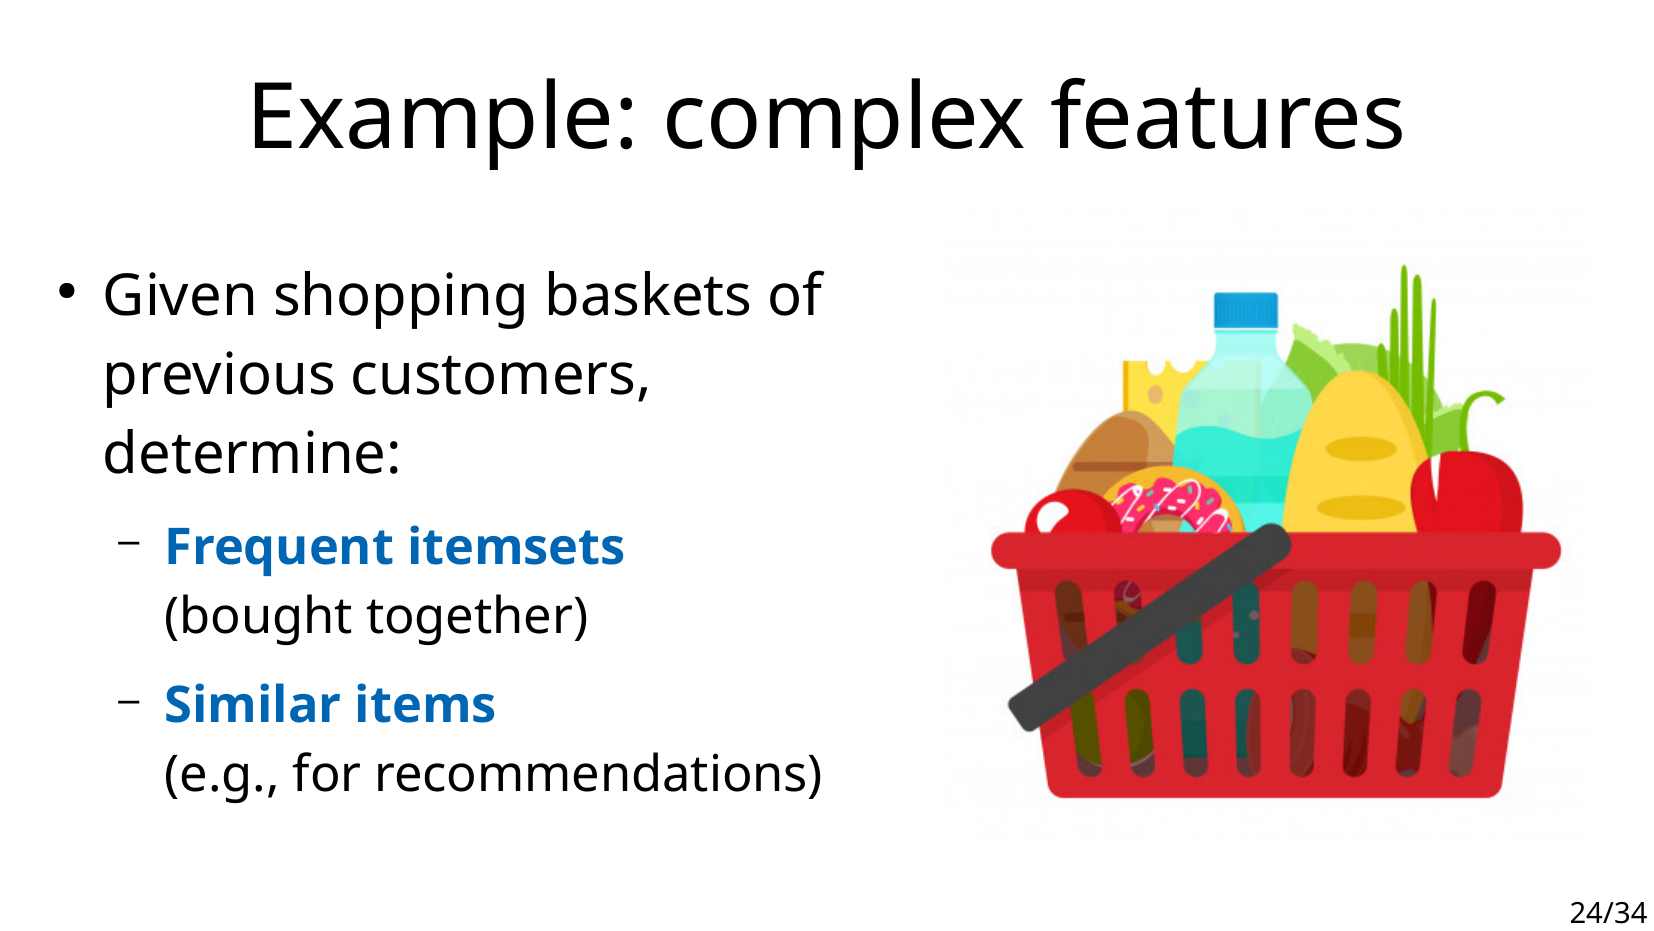

# Example: complex features
Given shopping baskets of previous customers, determine:
Frequent itemsets
(bought together)
Similar items
(e.g., for recommendations)
24